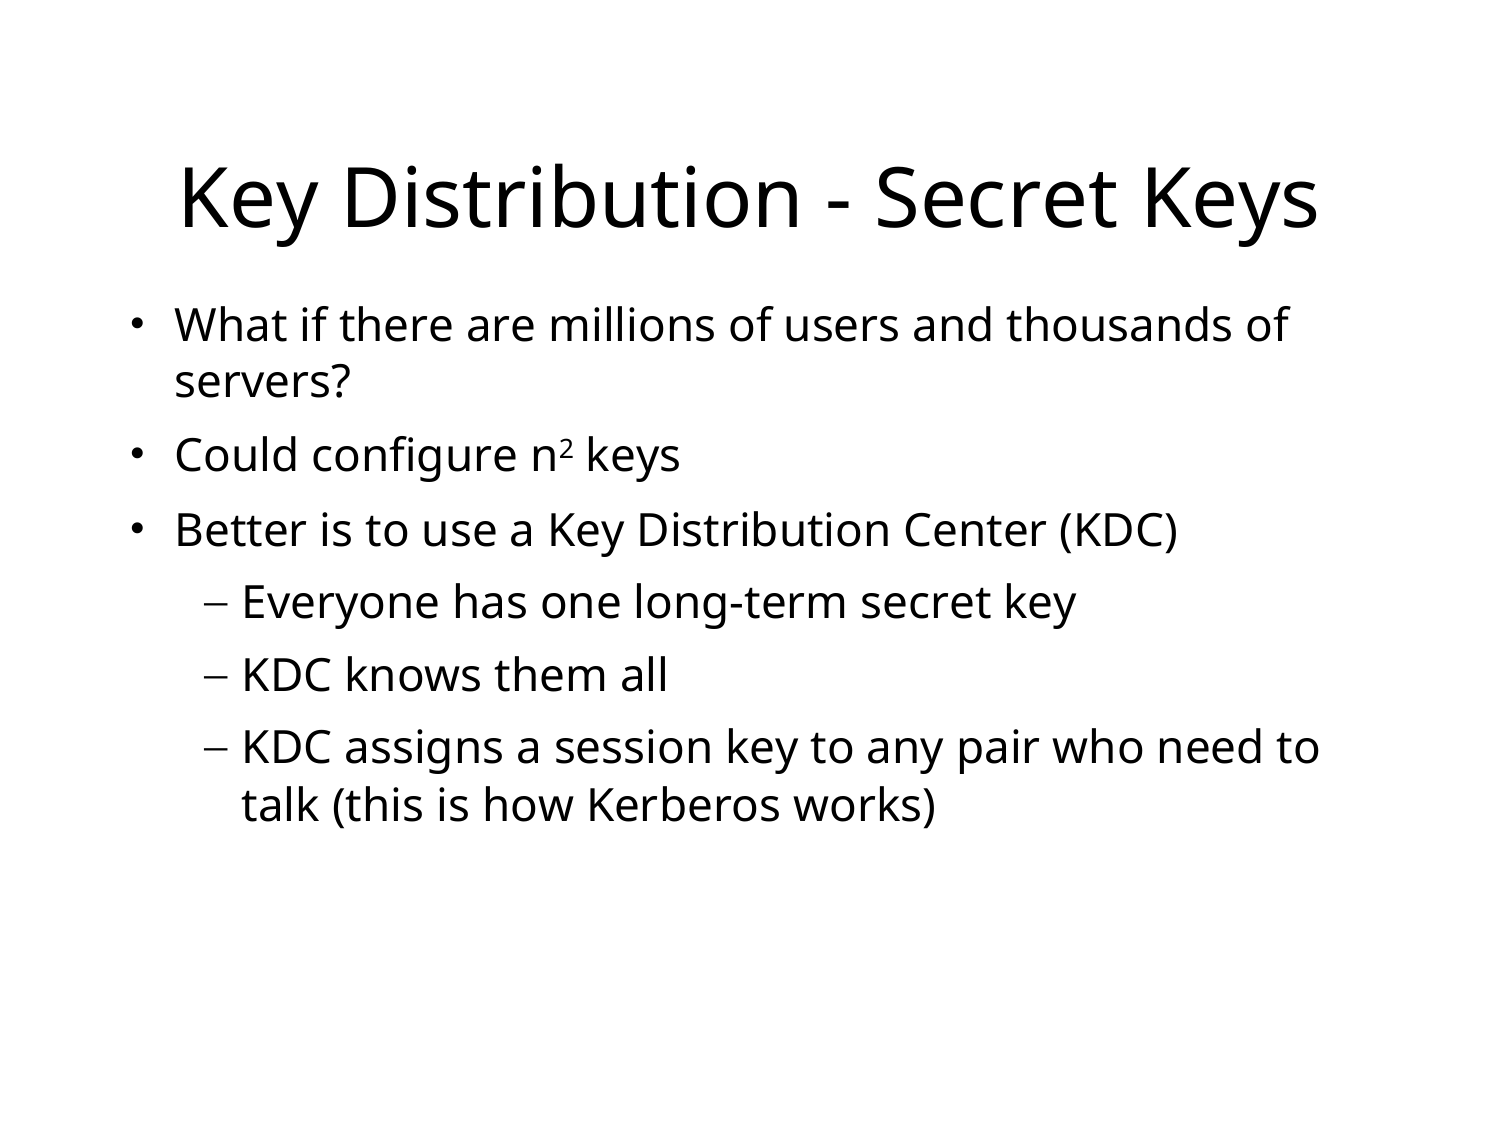

# Key Distribution - Secret Keys
What if there are millions of users and thousands of servers?
Could configure n2 keys
Better is to use a Key Distribution Center (KDC)
Everyone has one long-term secret key
KDC knows them all
KDC assigns a session key to any pair who need to talk (this is how Kerberos works)